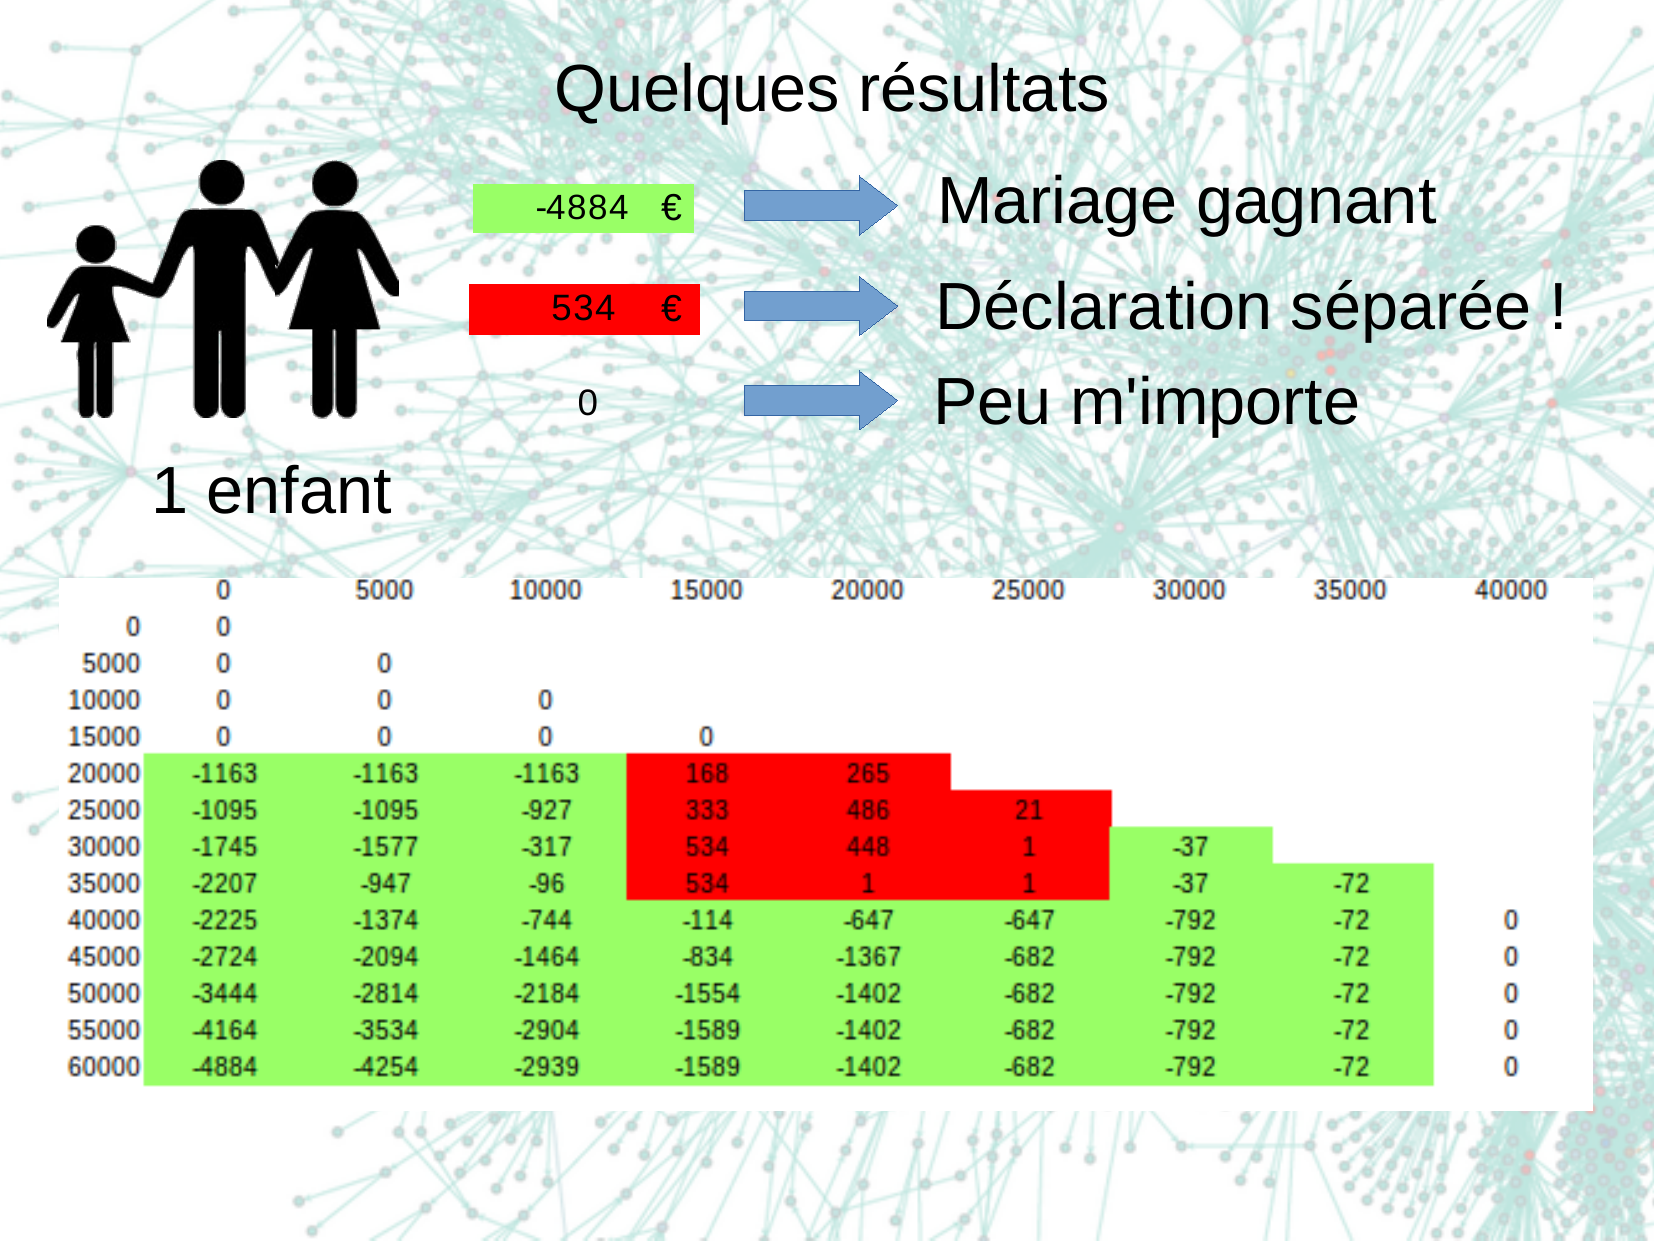

Quelques résultats
Mariage gagnant
Déclaration séparée !
€
Peu m'importe
€
1 enfant